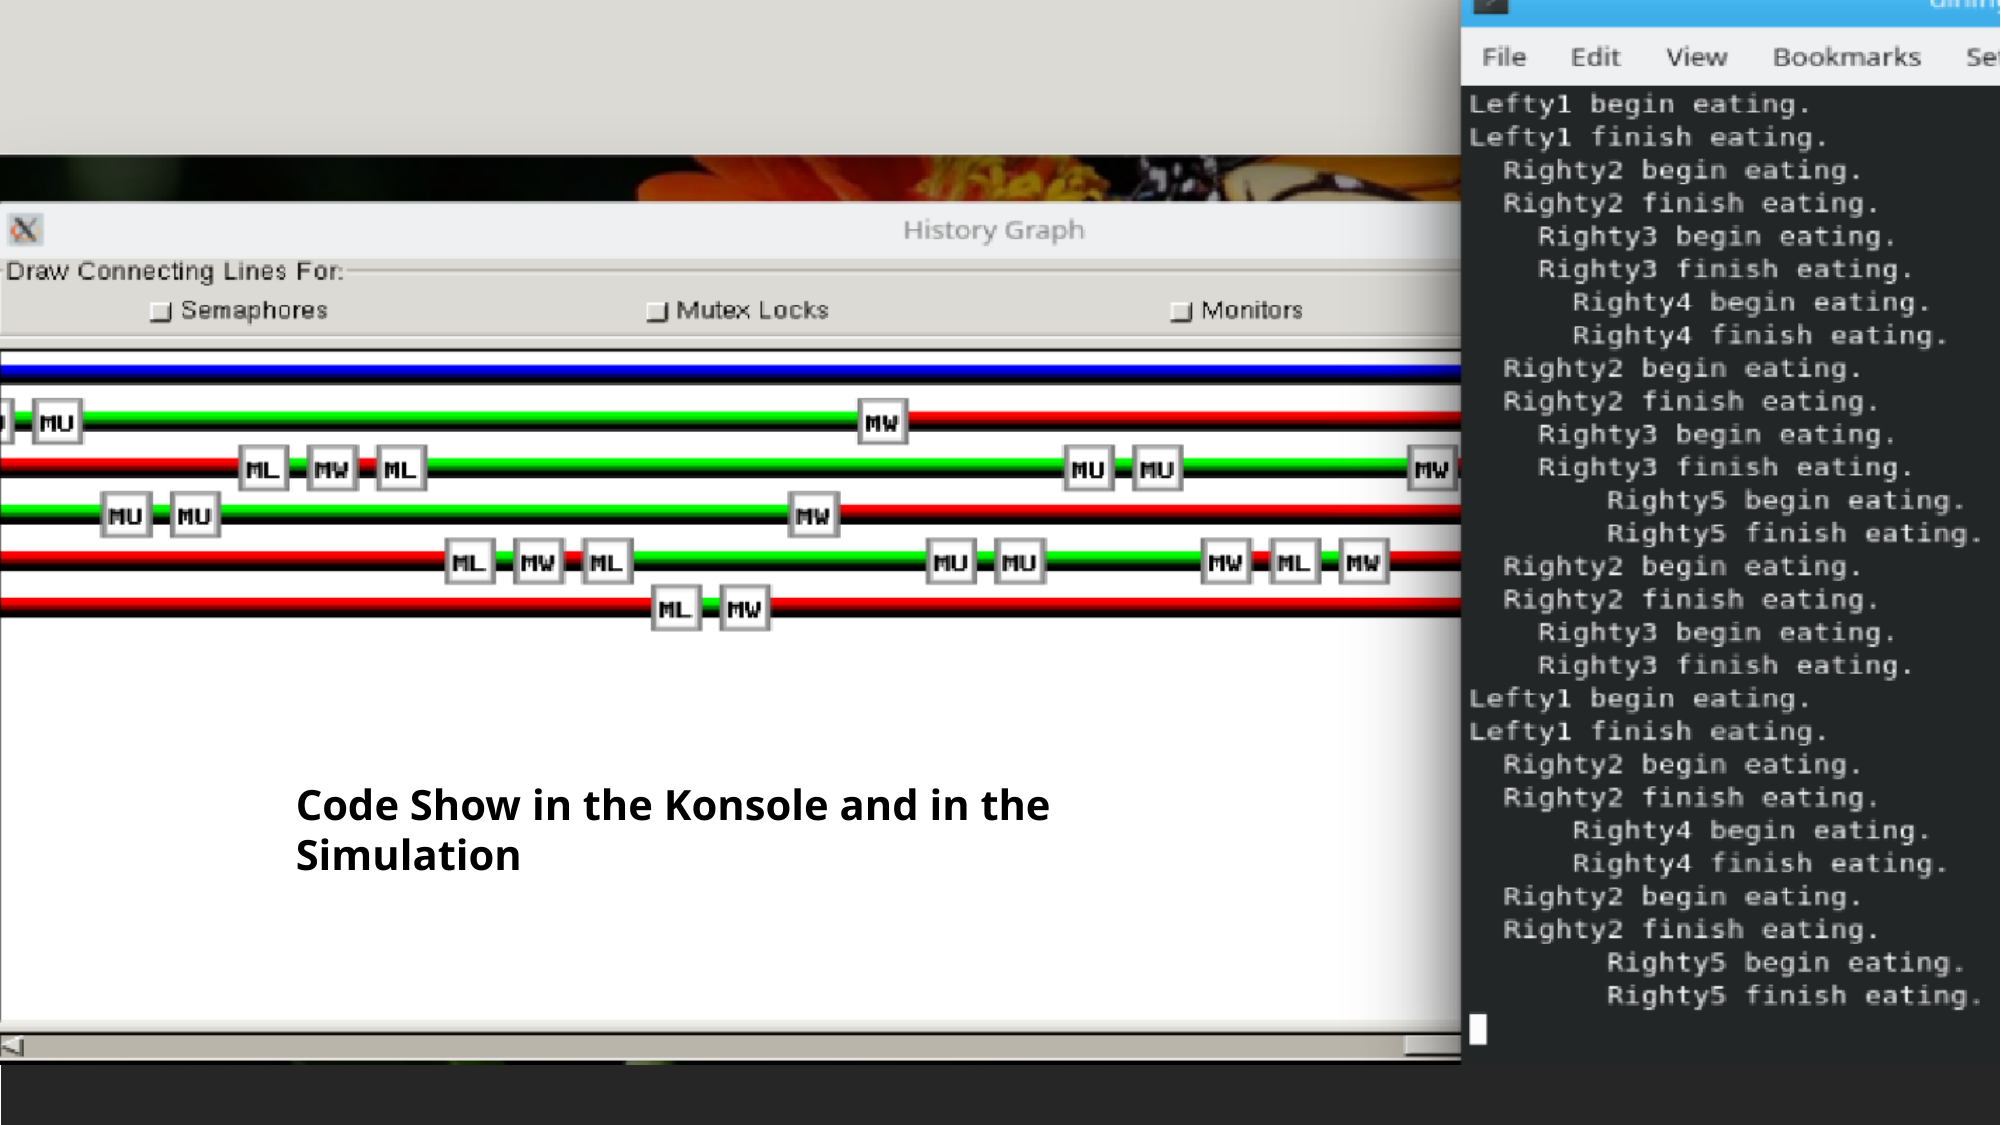

Code Show in the Konsole and in the Simulation